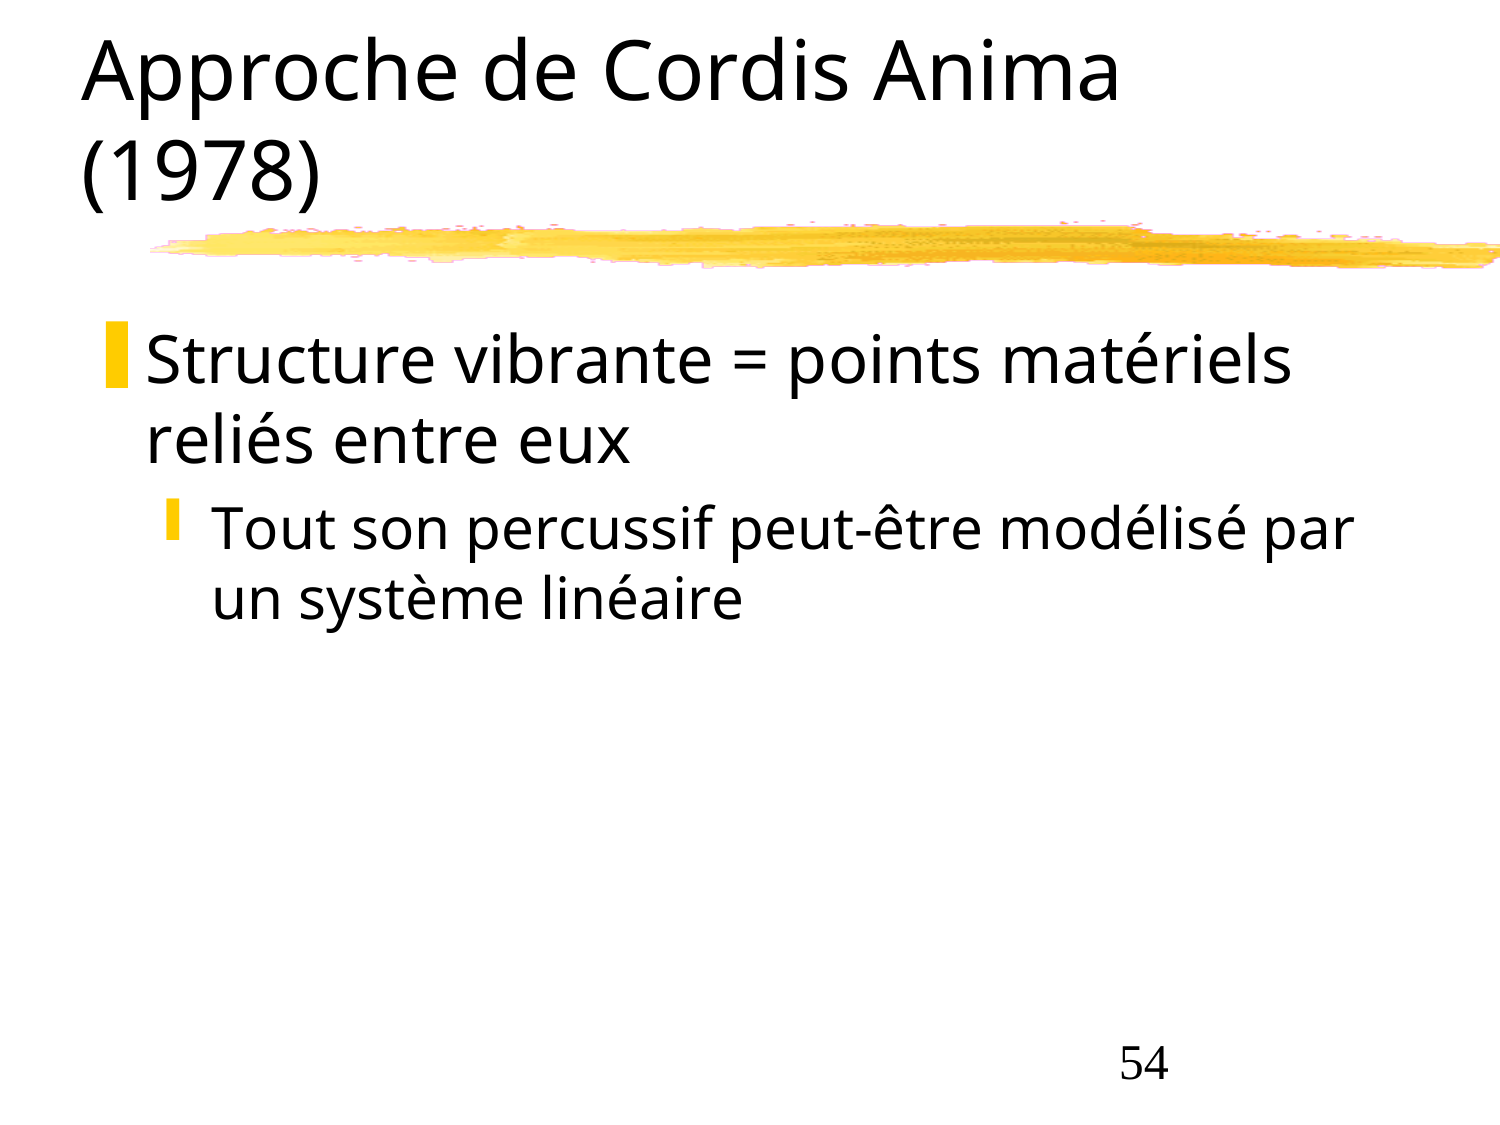

# Approche de Cordis Anima (1978)
Structure vibrante = points matériels reliés entre eux
Tout son percussif peut-être modélisé par un système linéaire
54